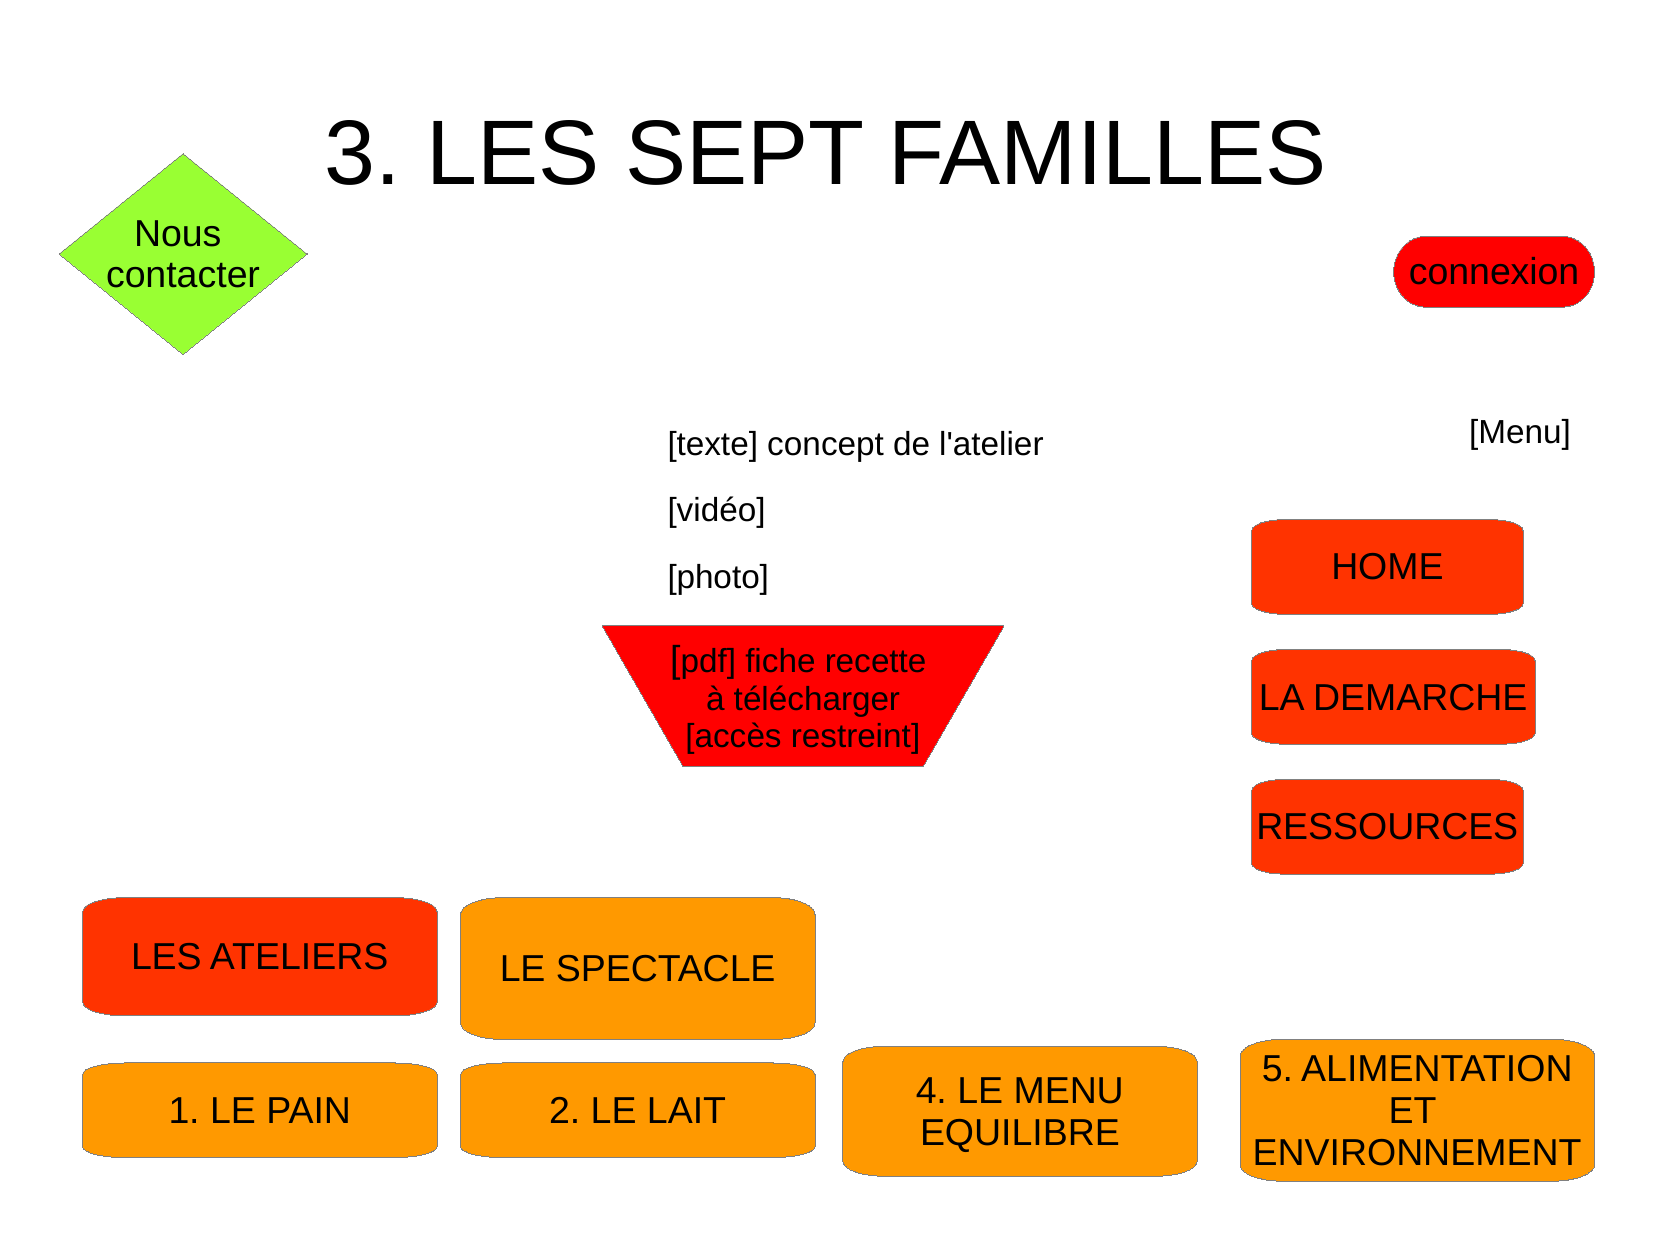

# 3. LES SEPT FAMILLES
Nous
contacter
connexion
[Menu]
[texte] concept de l'atelier
[vidéo]
[photo]
HOME
[pdf] fiche recette
à télécharger
[accès restreint]
LA DEMARCHE
RESSOURCES
LES ATELIERS
LE SPECTACLE
5. ALIMENTATION
ET
ENVIRONNEMENT
4. LE MENU
EQUILIBRE
1. LE PAIN
2. LE LAIT